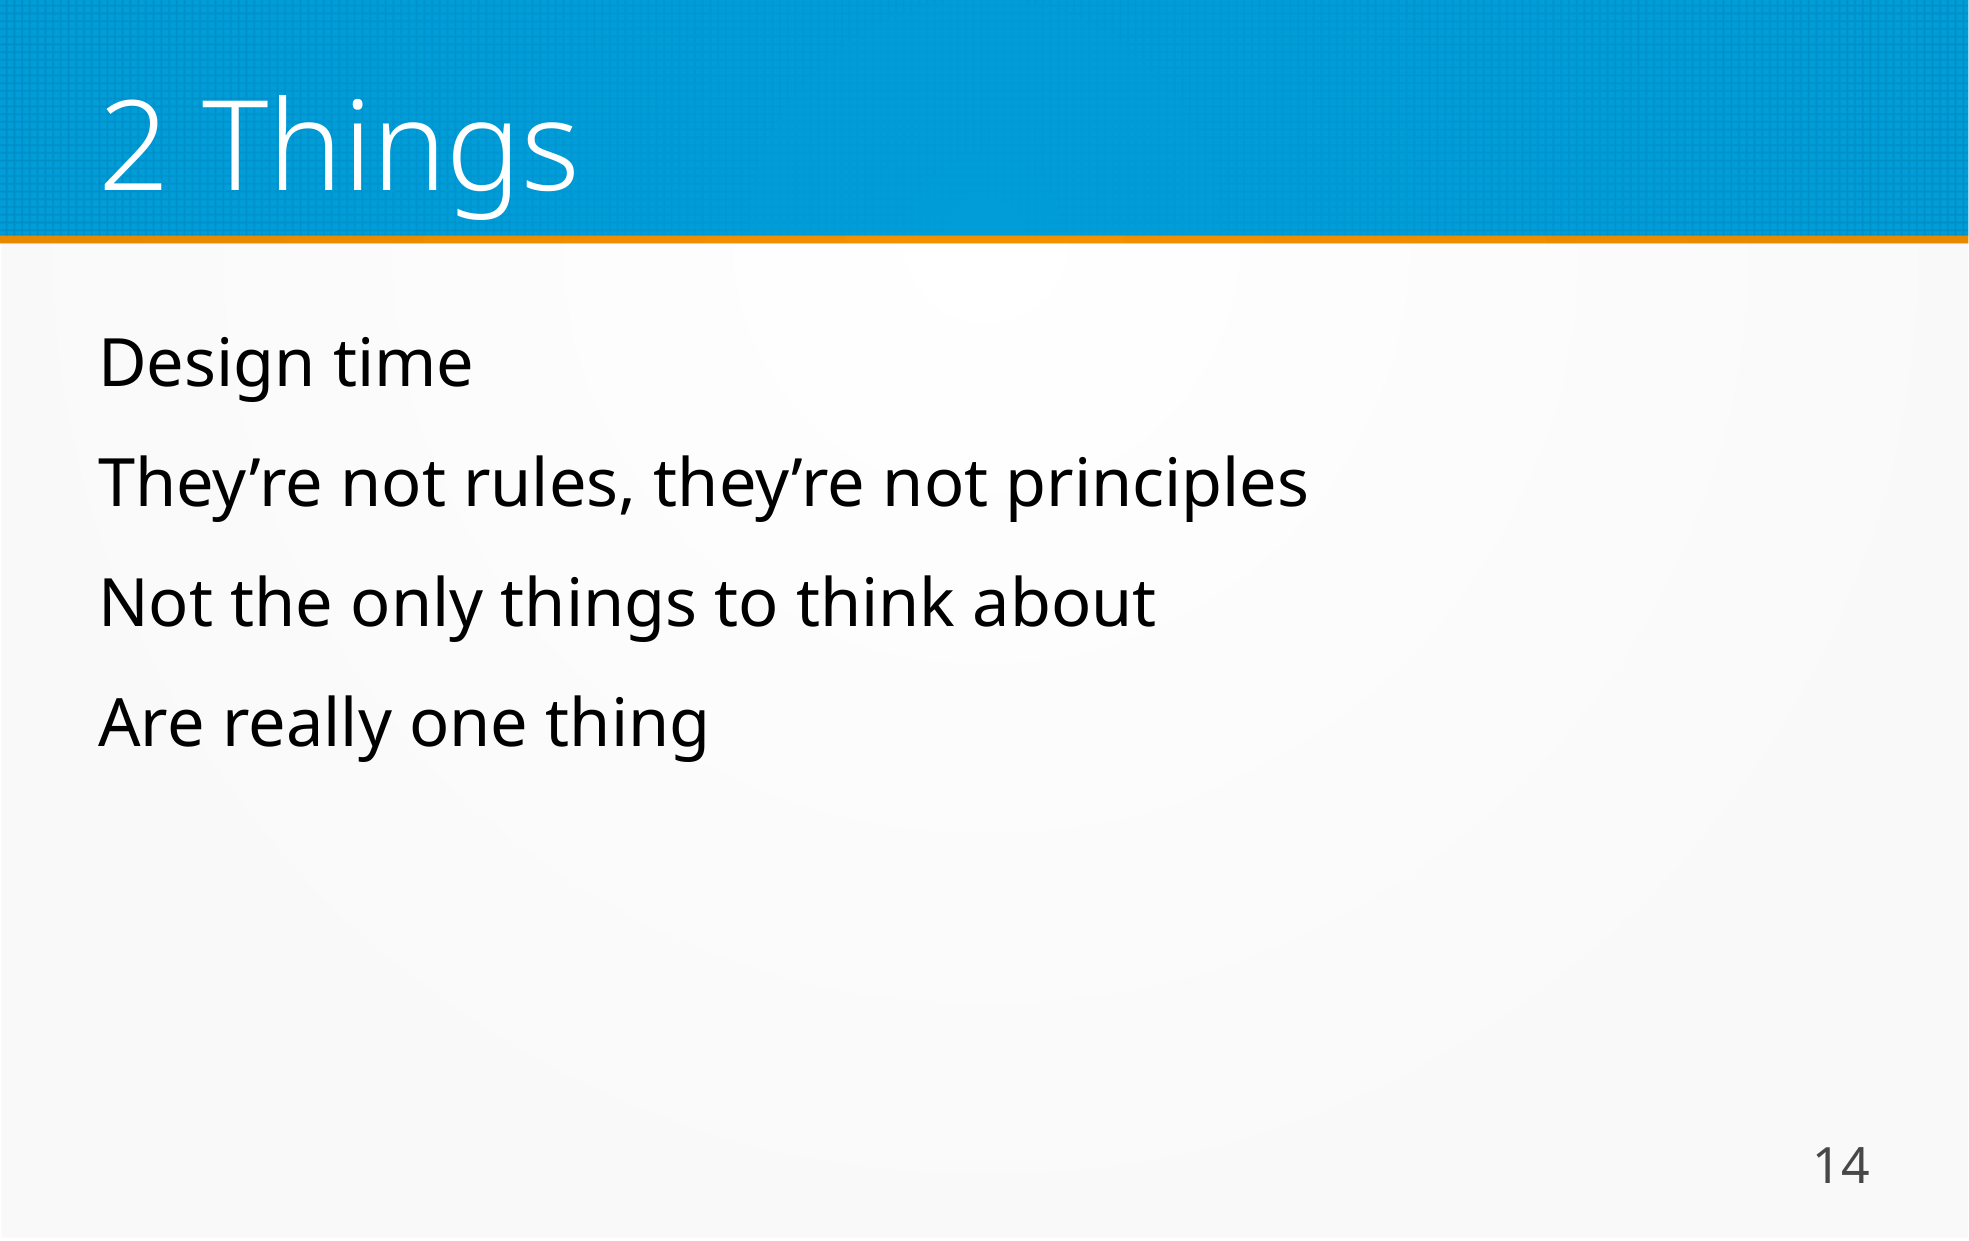

# 2 Things
Design time
They’re not rules, they’re not principles
Not the only things to think about
Are really one thing
14